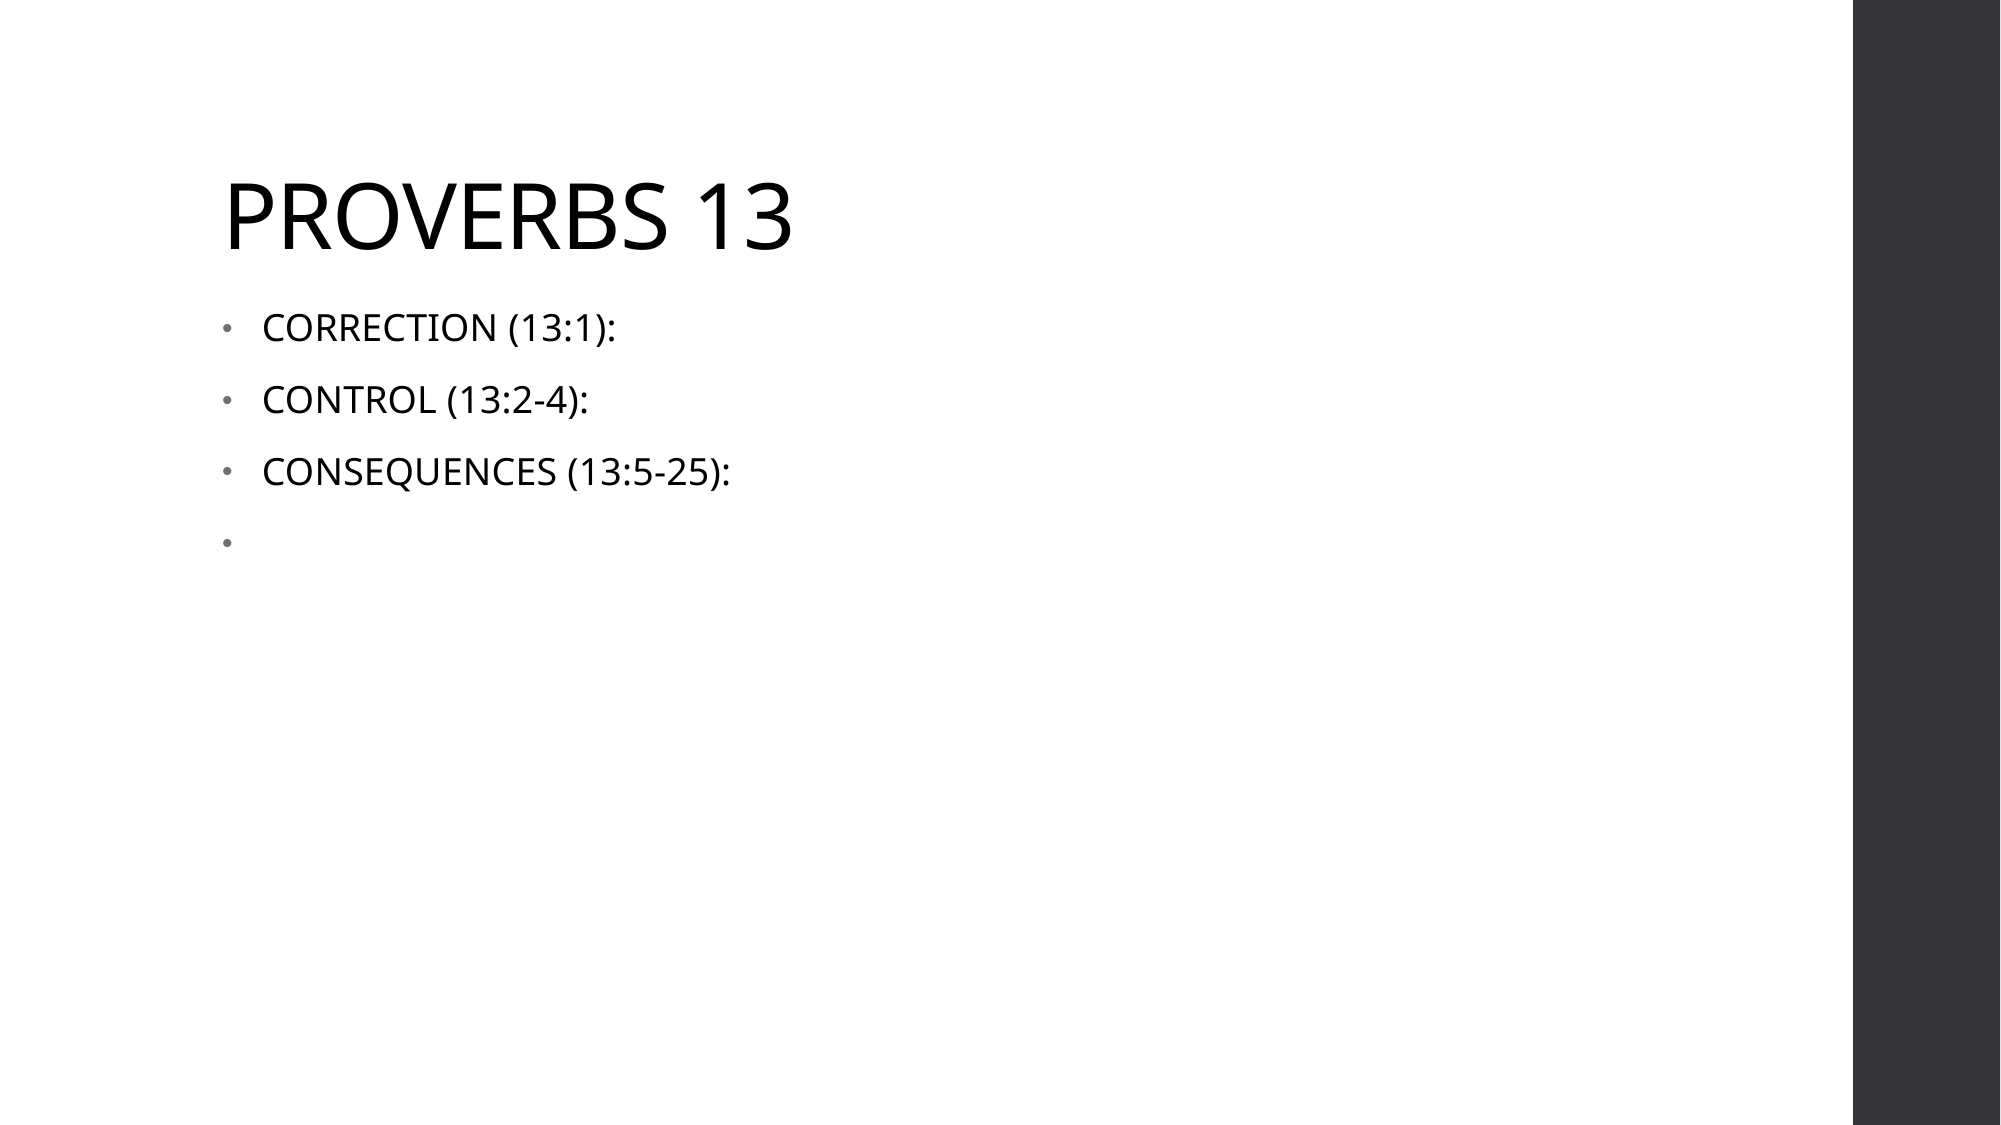

# PROVERBS 13
 CORRECTION (13:1):
 CONTROL (13:2-4):
 CONSEQUENCES (13:5-25):